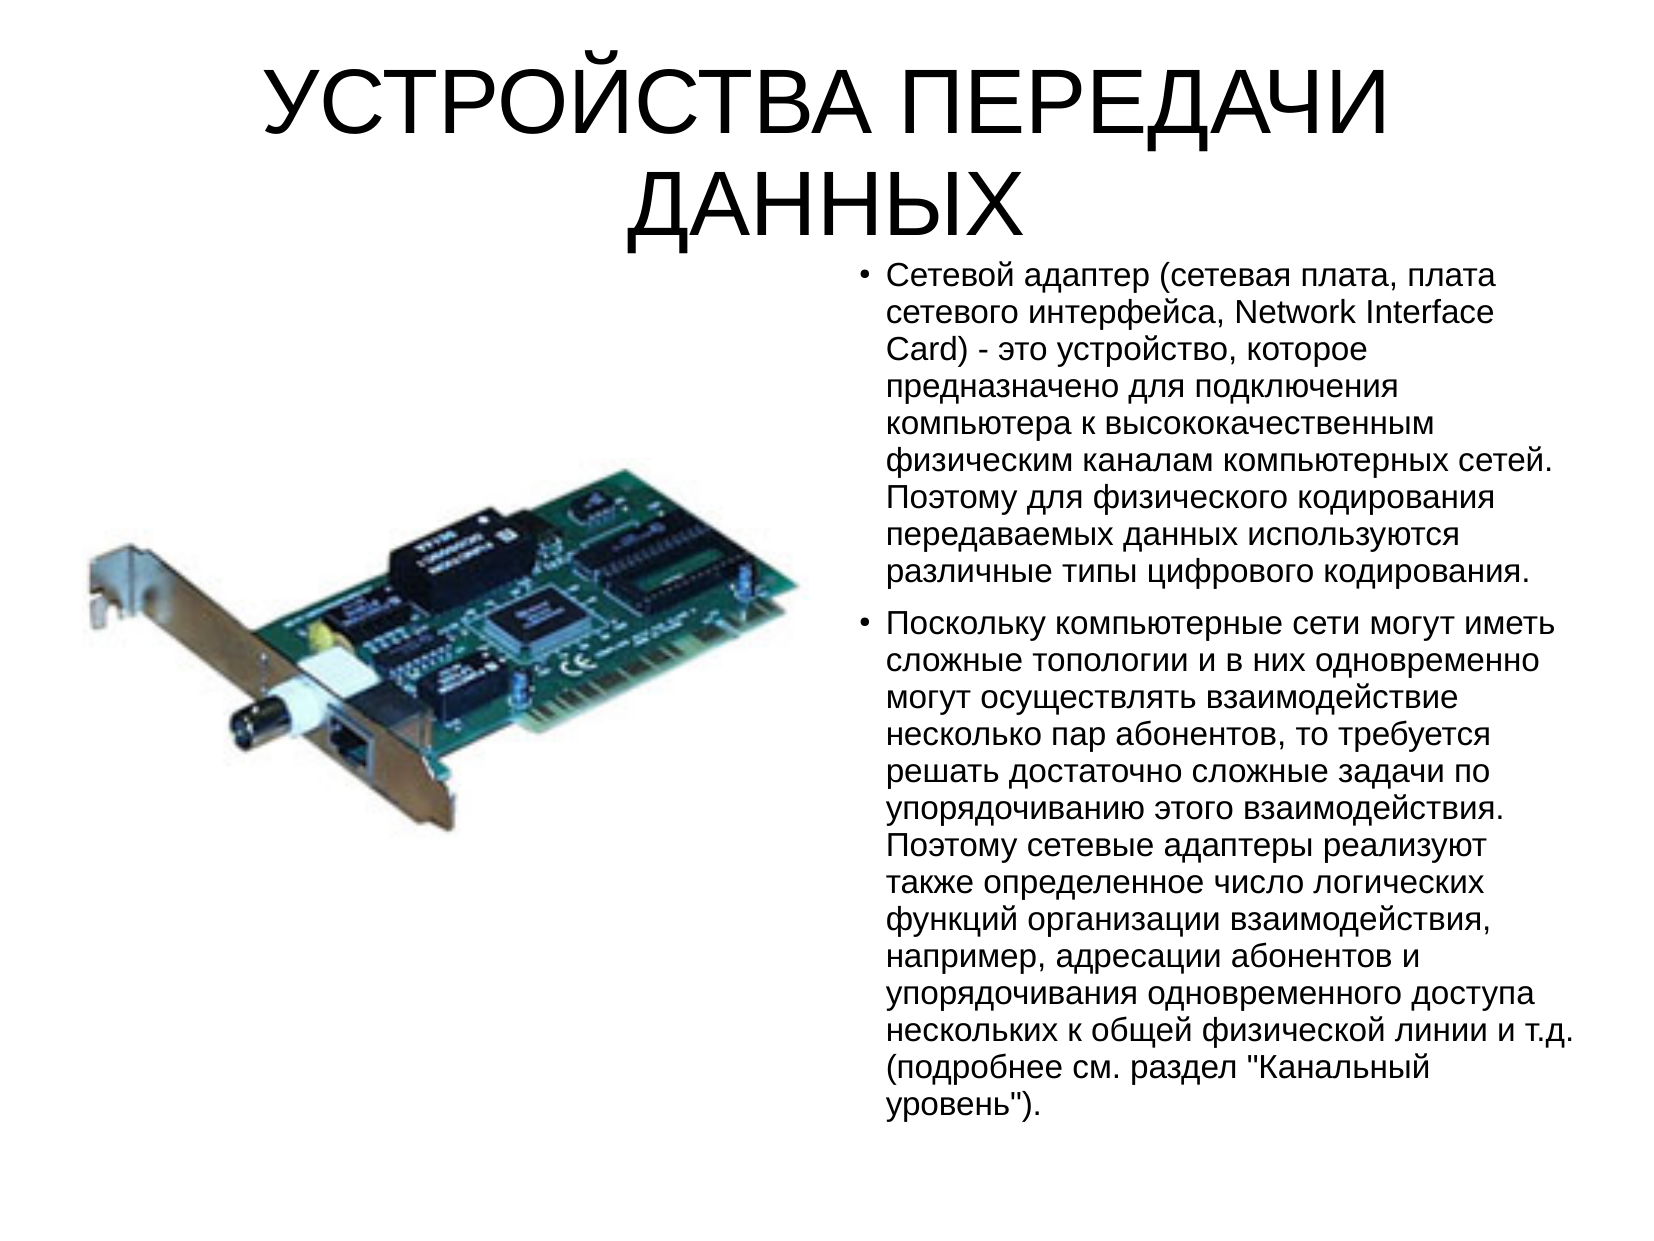

# УСТРОЙСТВА ПЕРЕДАЧИ ДАННЫХ
Сетевой адаптер (сетевая плата, плата сетевого интерфейса, Network Interface Card) - это устройство, которое предназначено для подключения компьютера к высококачественным физическим каналам компьютерных сетей. Поэтому для физического кодирования передаваемых данных используются различные типы цифрового кодирования.
Поскольку компьютерные сети могут иметь сложные топологии и в них одновременно могут осуществлять взаимодействие несколько пар абонентов, то требуется решать достаточно сложные задачи по упорядочиванию этого взаимодействия. Поэтому сетевые адаптеры реализуют также определенное число логических функций организации взаимодействия, например, адресации абонентов и упорядочивания одновременного доступа нескольких к общей физической линии и т.д. (подробнее см. раздел "Канальный уровень").